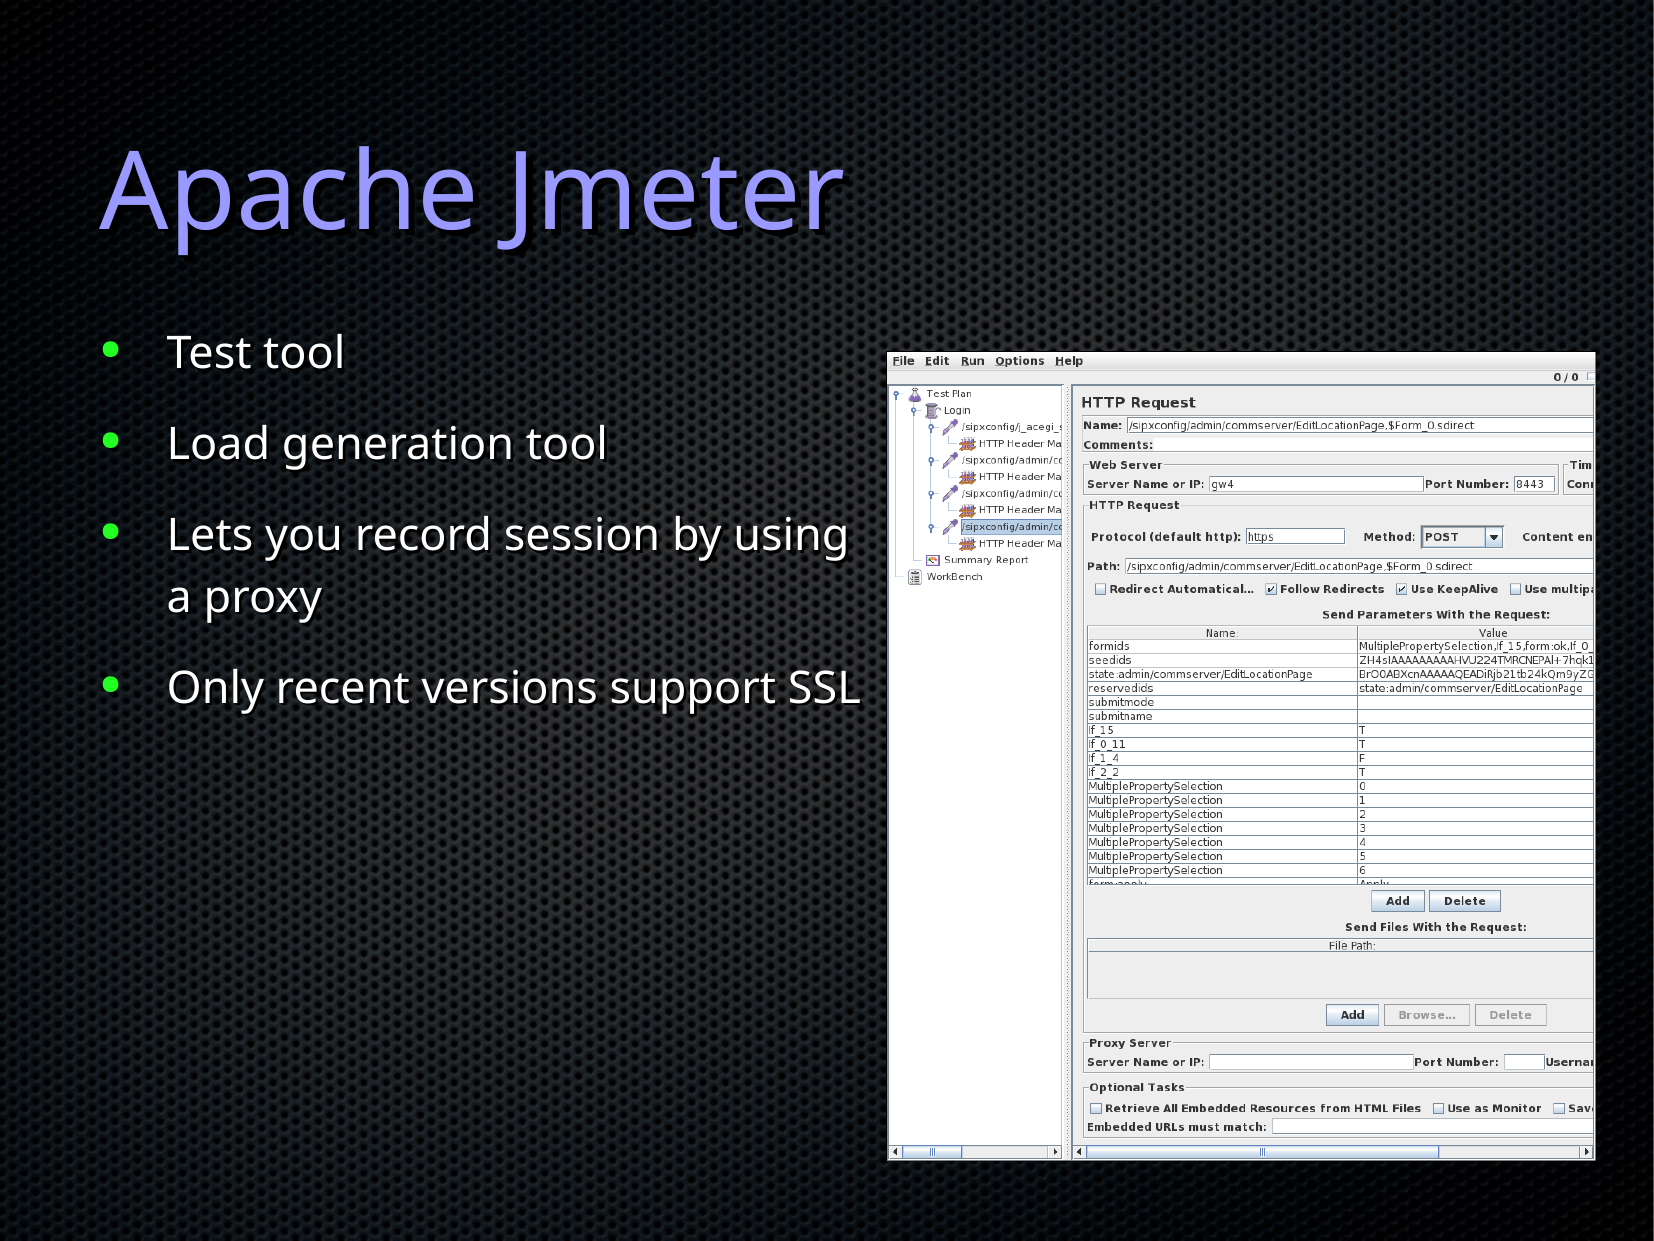

# Apache Jmeter
Test tool
Load generation tool
Lets you record session by using a proxy
Only recent versions support SSL